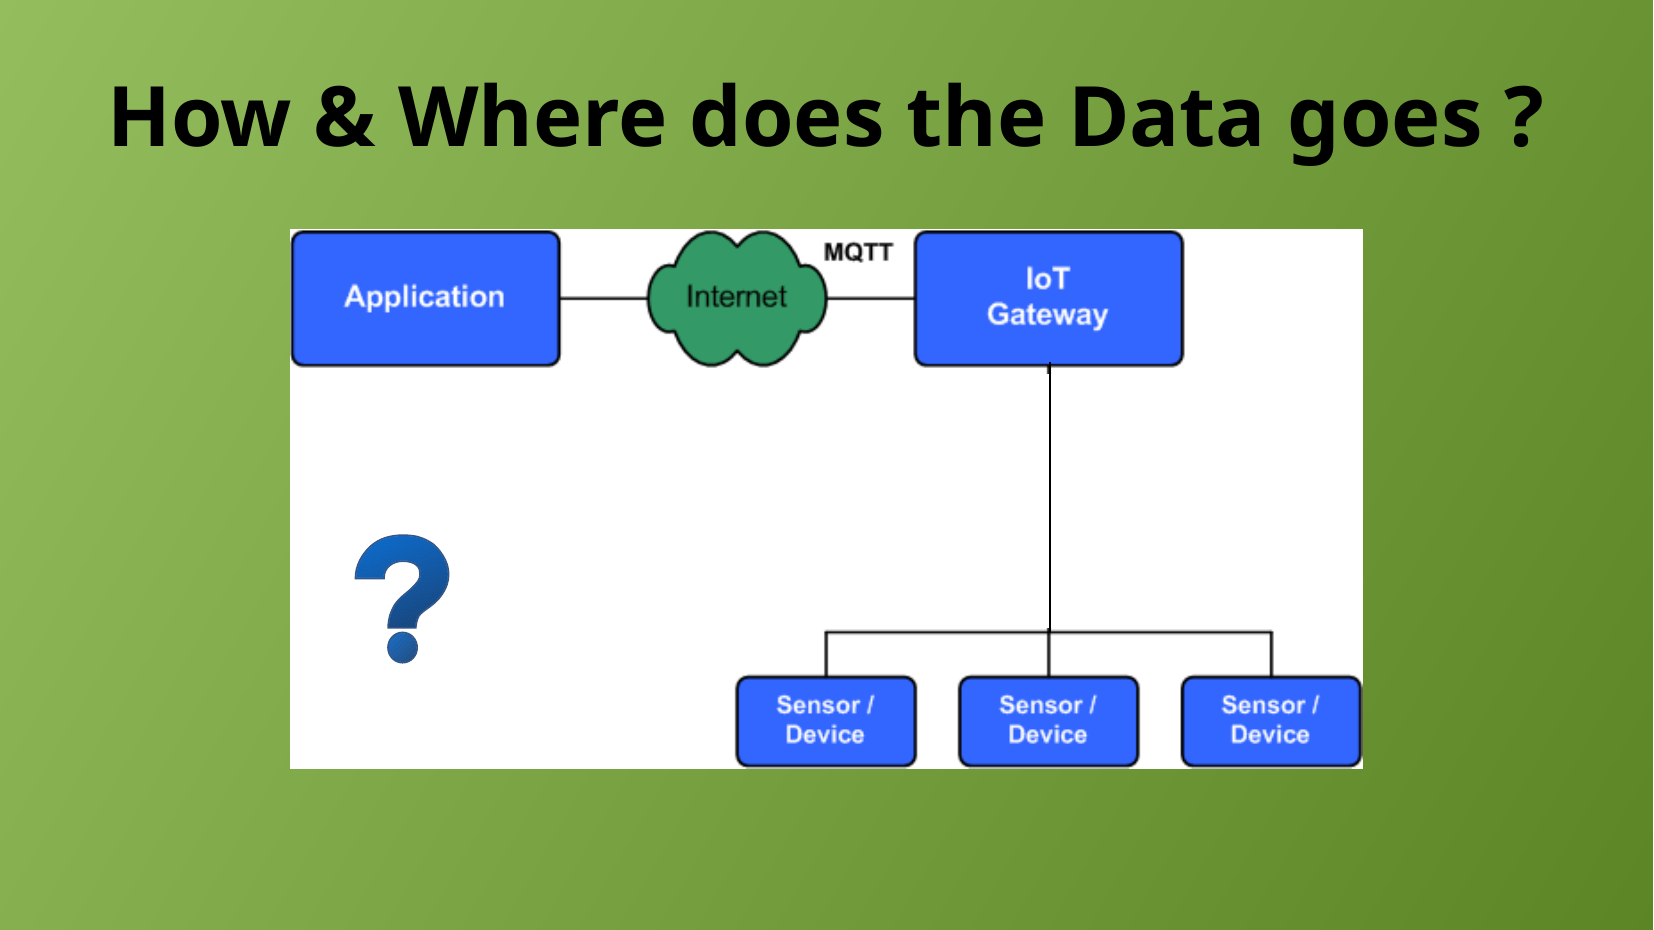

# How & Where does the Data goes ?